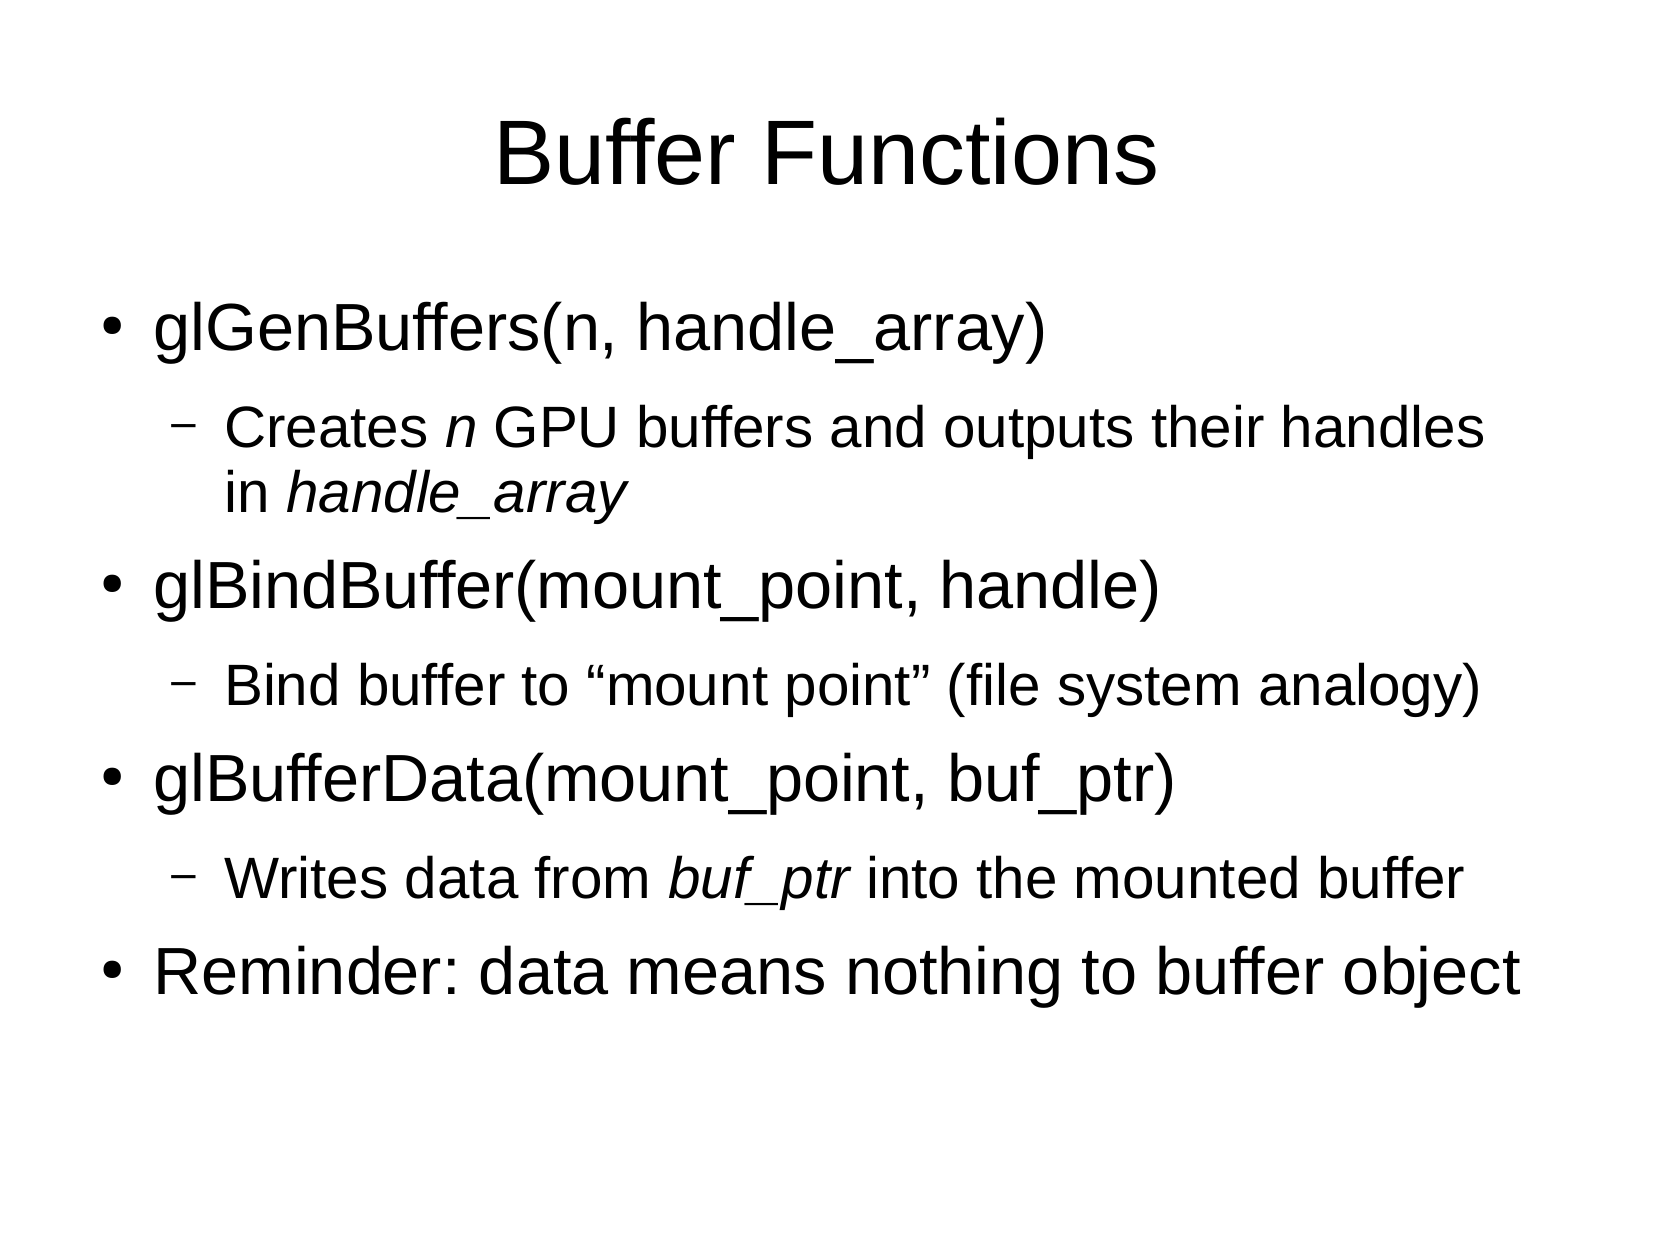

# Buffer Functions
glGenBuffers(n, handle_array)
Creates n GPU buffers and outputs their handles in handle_array
glBindBuffer(mount_point, handle)
Bind buffer to “mount point” (file system analogy)
glBufferData(mount_point, buf_ptr)
Writes data from buf_ptr into the mounted buffer
Reminder: data means nothing to buffer object